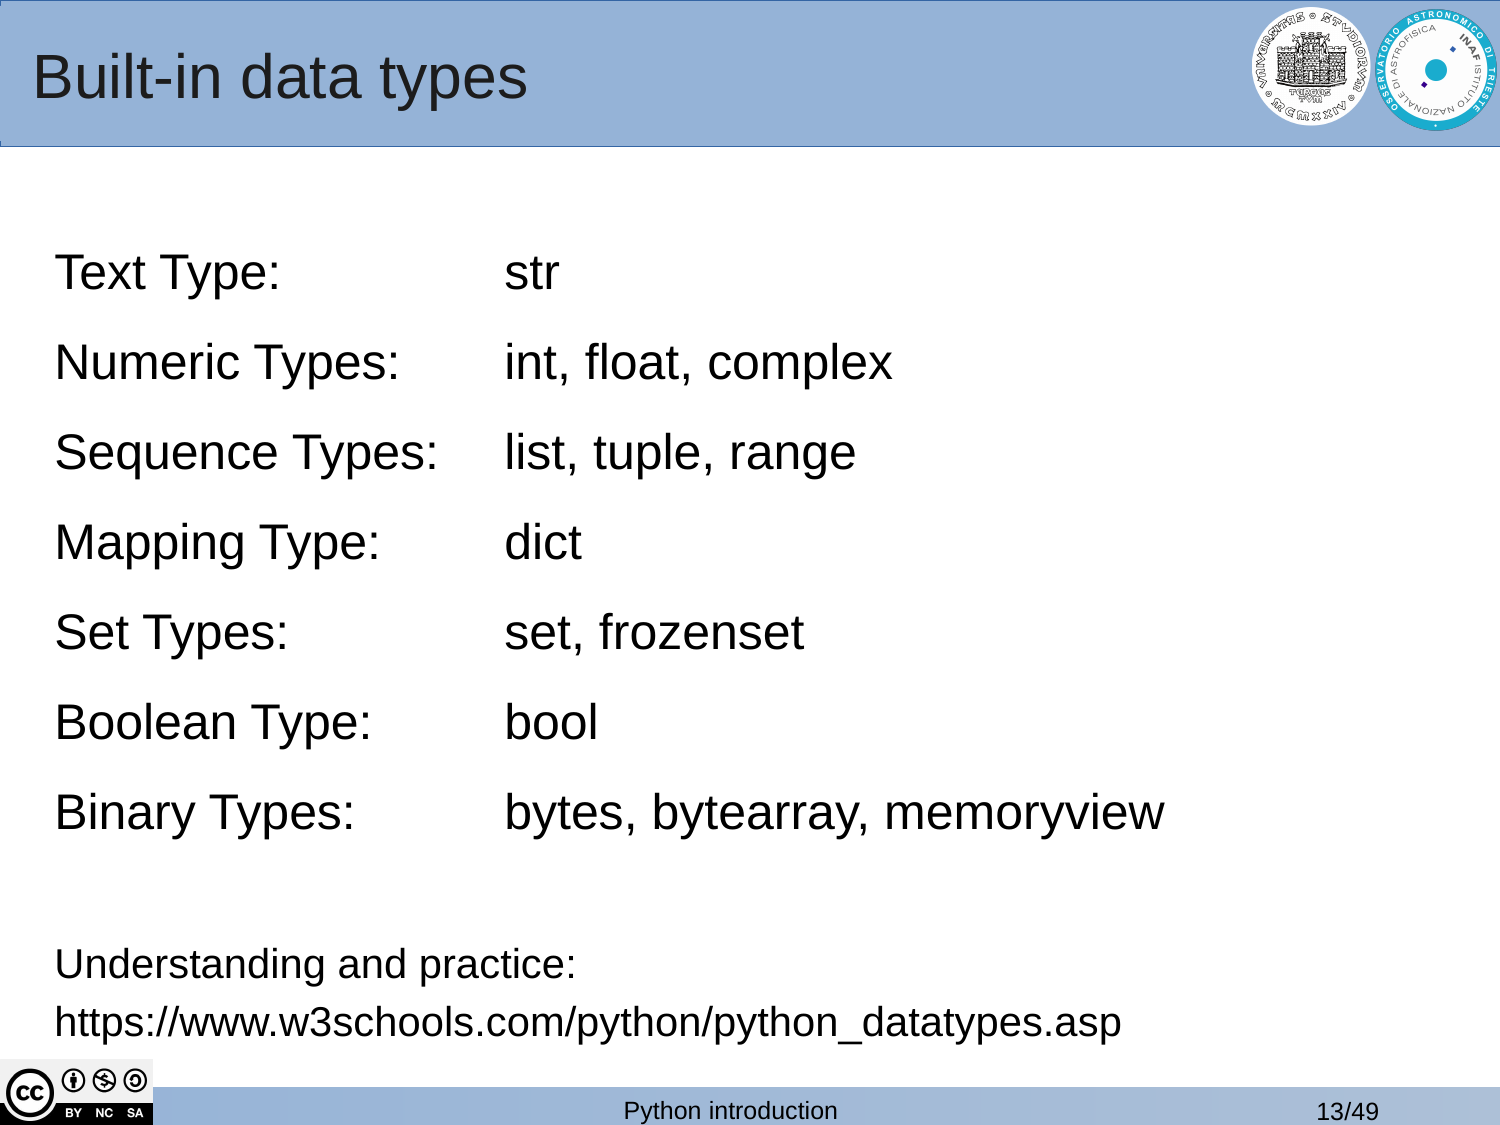

Built-in data types
# Text Type:		 	str
Numeric Types: 		int, float, complex
Sequence Types: 	list, tuple, range
Mapping Type: 		dict
Set Types: 			set, frozenset
Boolean Type: 		bool
Binary Types: 		bytes, bytearray, memoryview
Understanding and practice:
https://www.w3schools.com/python/python_datatypes.asp